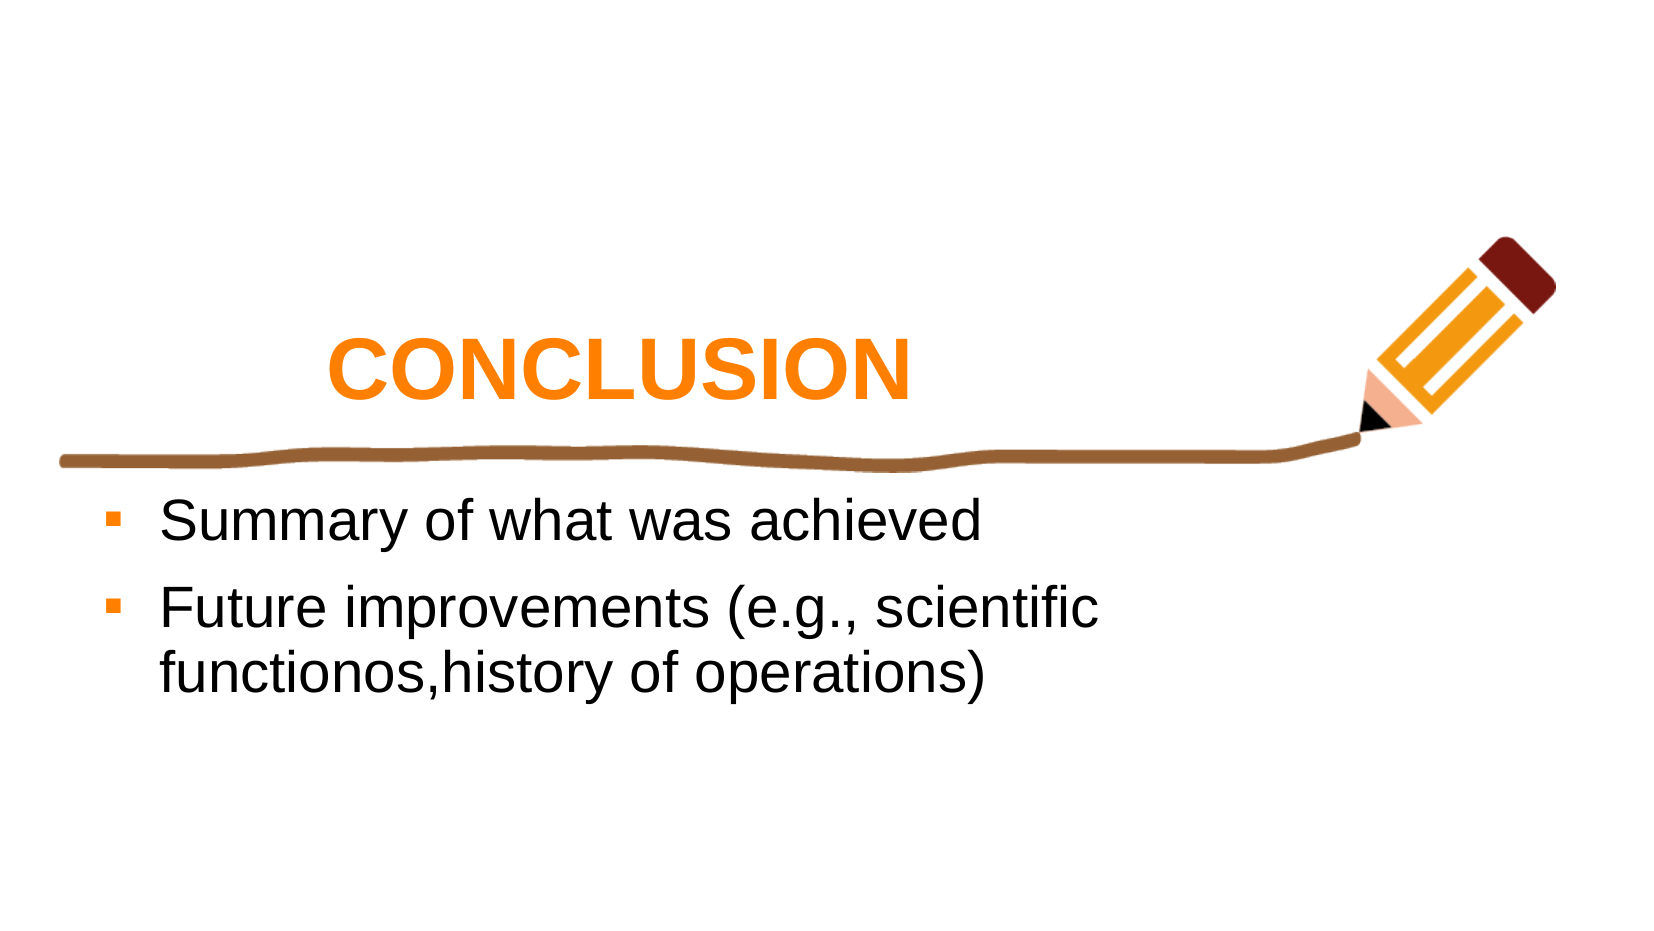

# CONCLUSION
Summary of what was achieved
Future improvements (e.g., scientific functionos,history of operations)